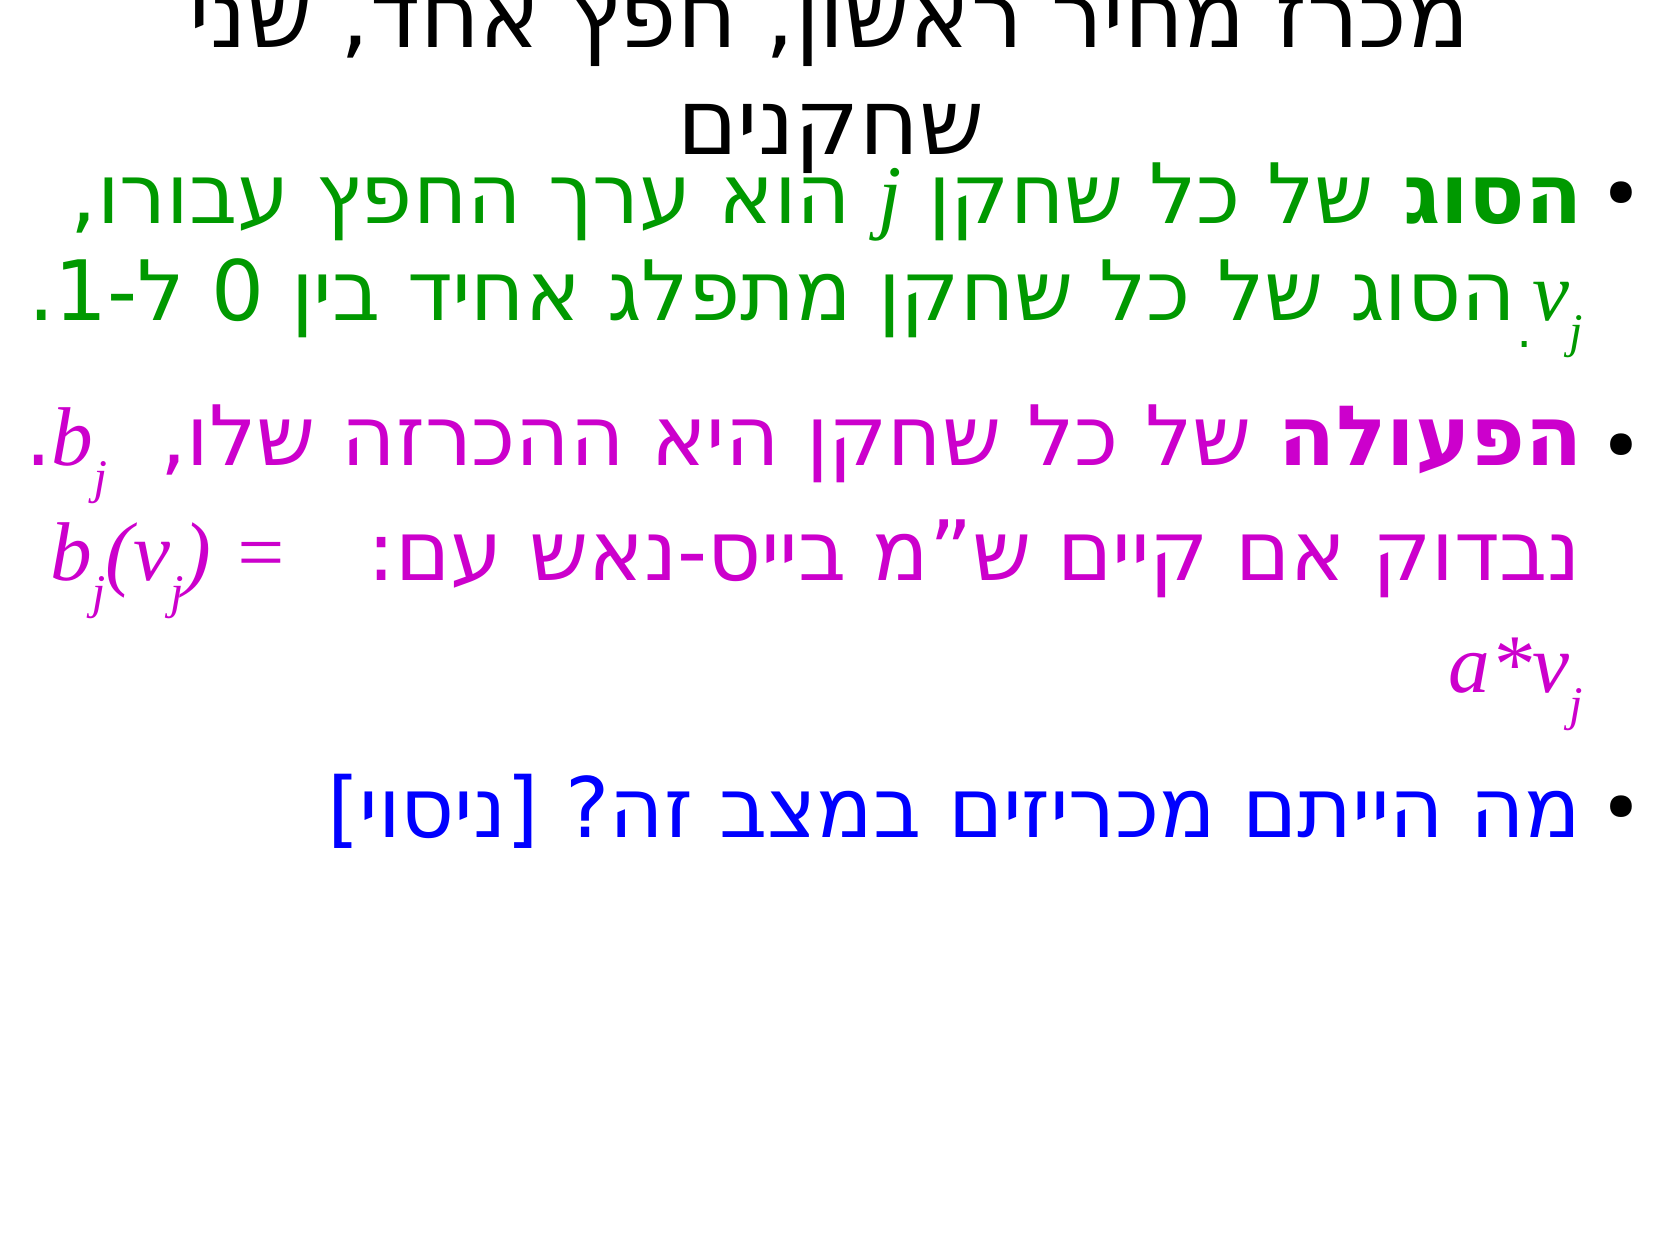

# מכרז מחיר ראשון, חפץ אחד, שני שחקנים
הסוג של כל שחקן j הוא ערך החפץ עבורו, vj.הסוג של כל שחקן מתפלג אחיד בין 0 ל-1.
הפעולה של כל שחקן היא ההכרזה שלו, bj.נבדוק אם קיים ש”מ בייס-נאש עם: bj(vj) = a*vj
מה הייתם מכריזים במצב זה? [ניסוי]